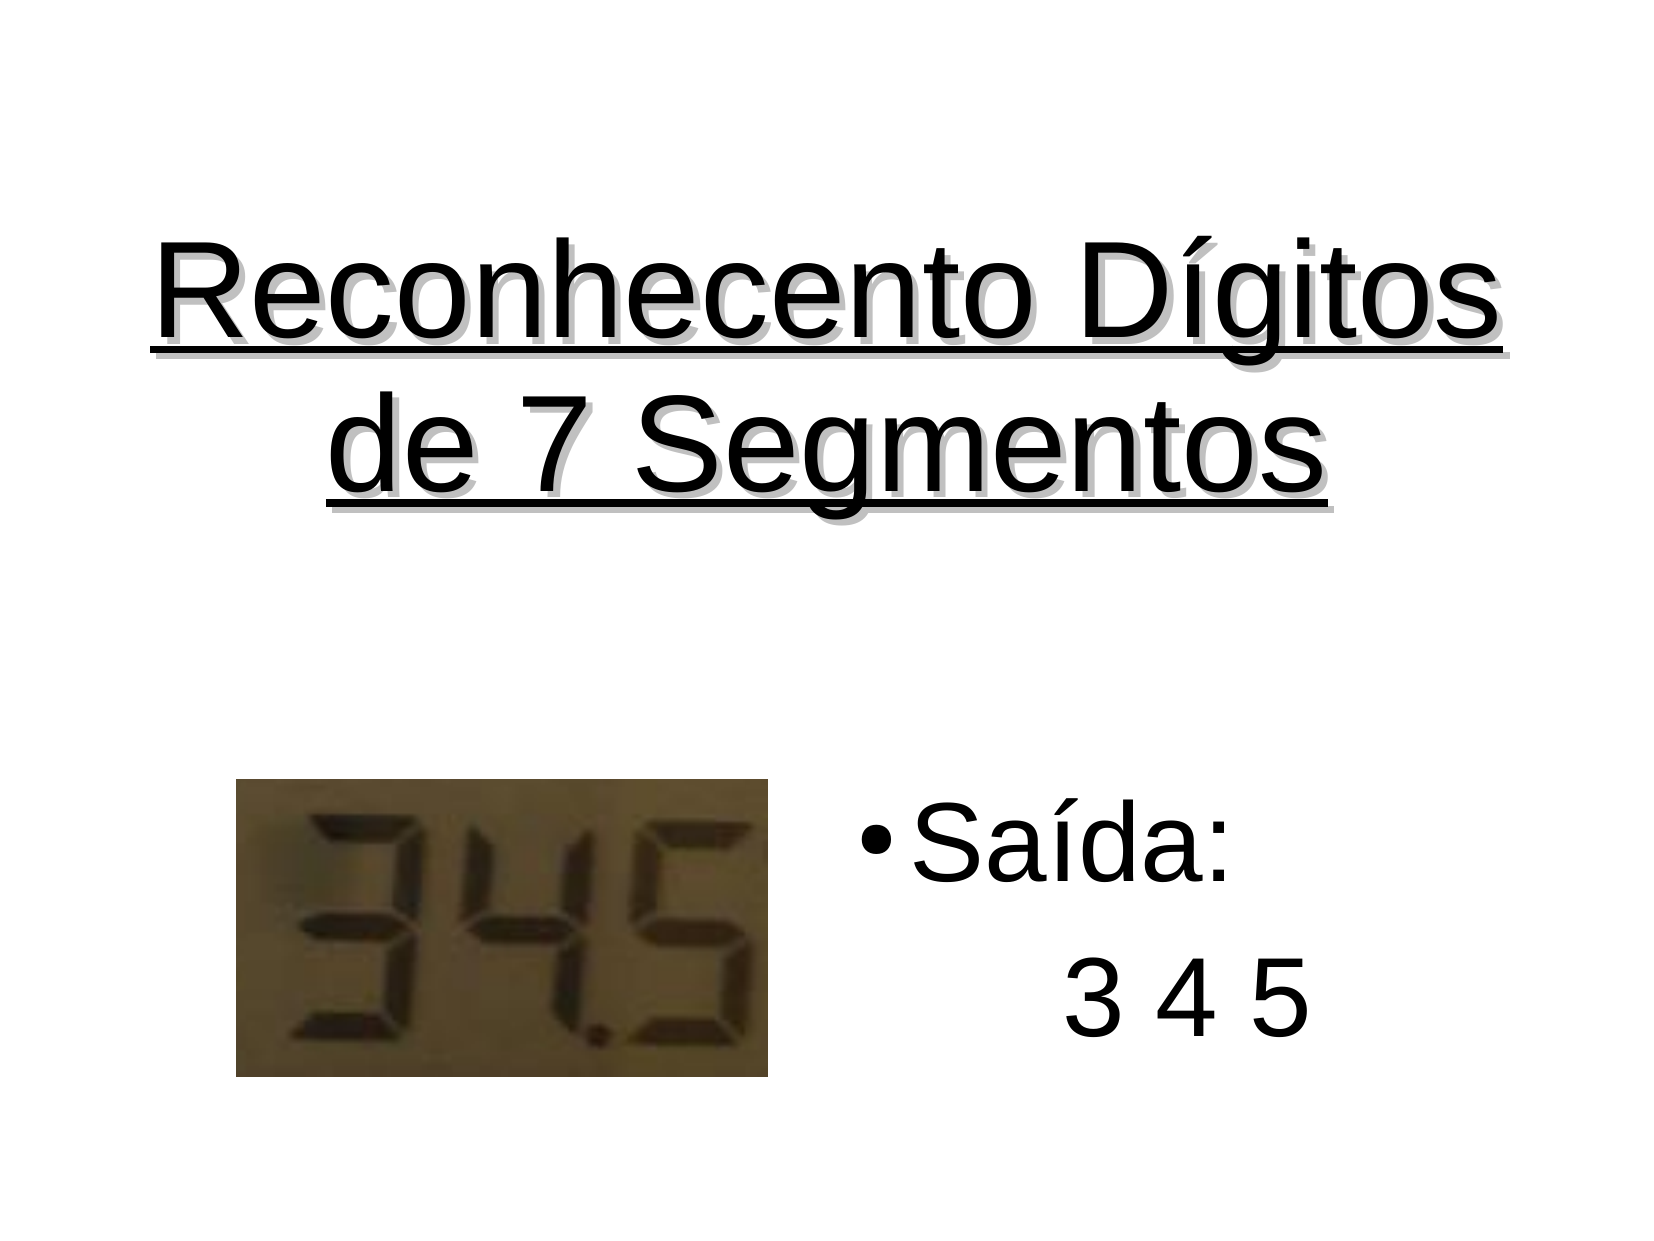

# Reconhecento Dígitos de 7 Segmentos
Saída:
3 4 5